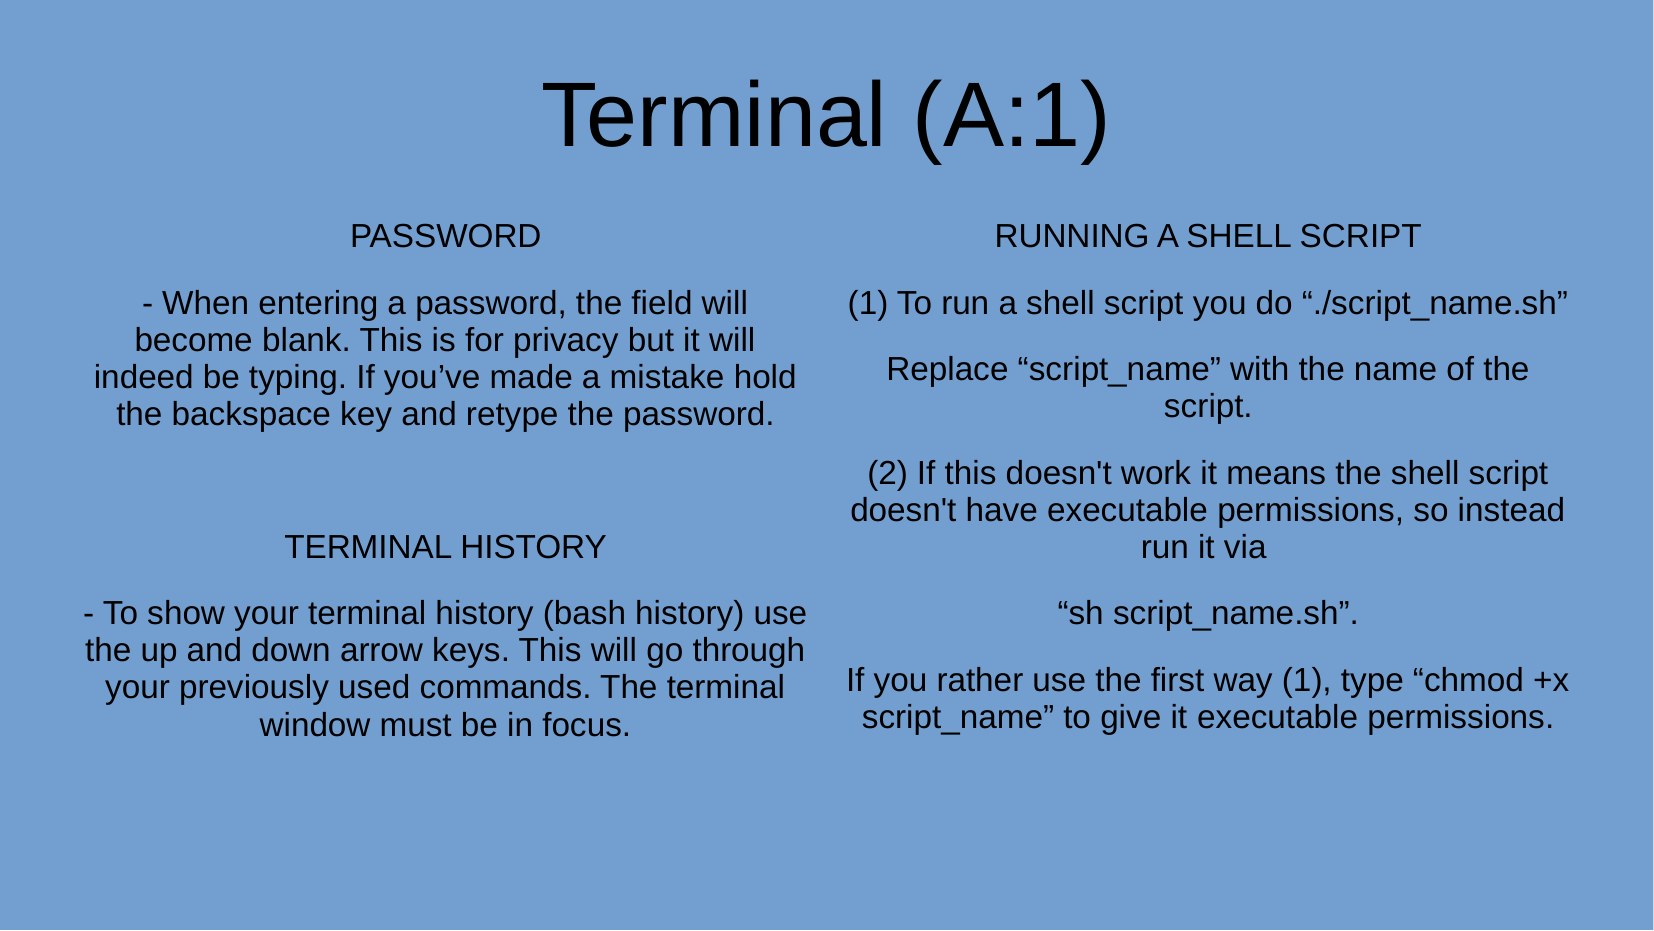

# Terminal (A:1)
PASSWORD
- When entering a password, the field will become blank. This is for privacy but it will indeed be typing. If you’ve made a mistake hold the backspace key and retype the password.
TERMINAL HISTORY
- To show your terminal history (bash history) use the up and down arrow keys. This will go through your previously used commands. The terminal window must be in focus.
RUNNING A SHELL SCRIPT
(1) To run a shell script you do “./script_name.sh”
Replace “script_name” with the name of the script.
(2) If this doesn't work it means the shell script doesn't have executable permissions, so instead run it via
“sh script_name.sh”.
If you rather use the first way (1), type “chmod +x script_name” to give it executable permissions.